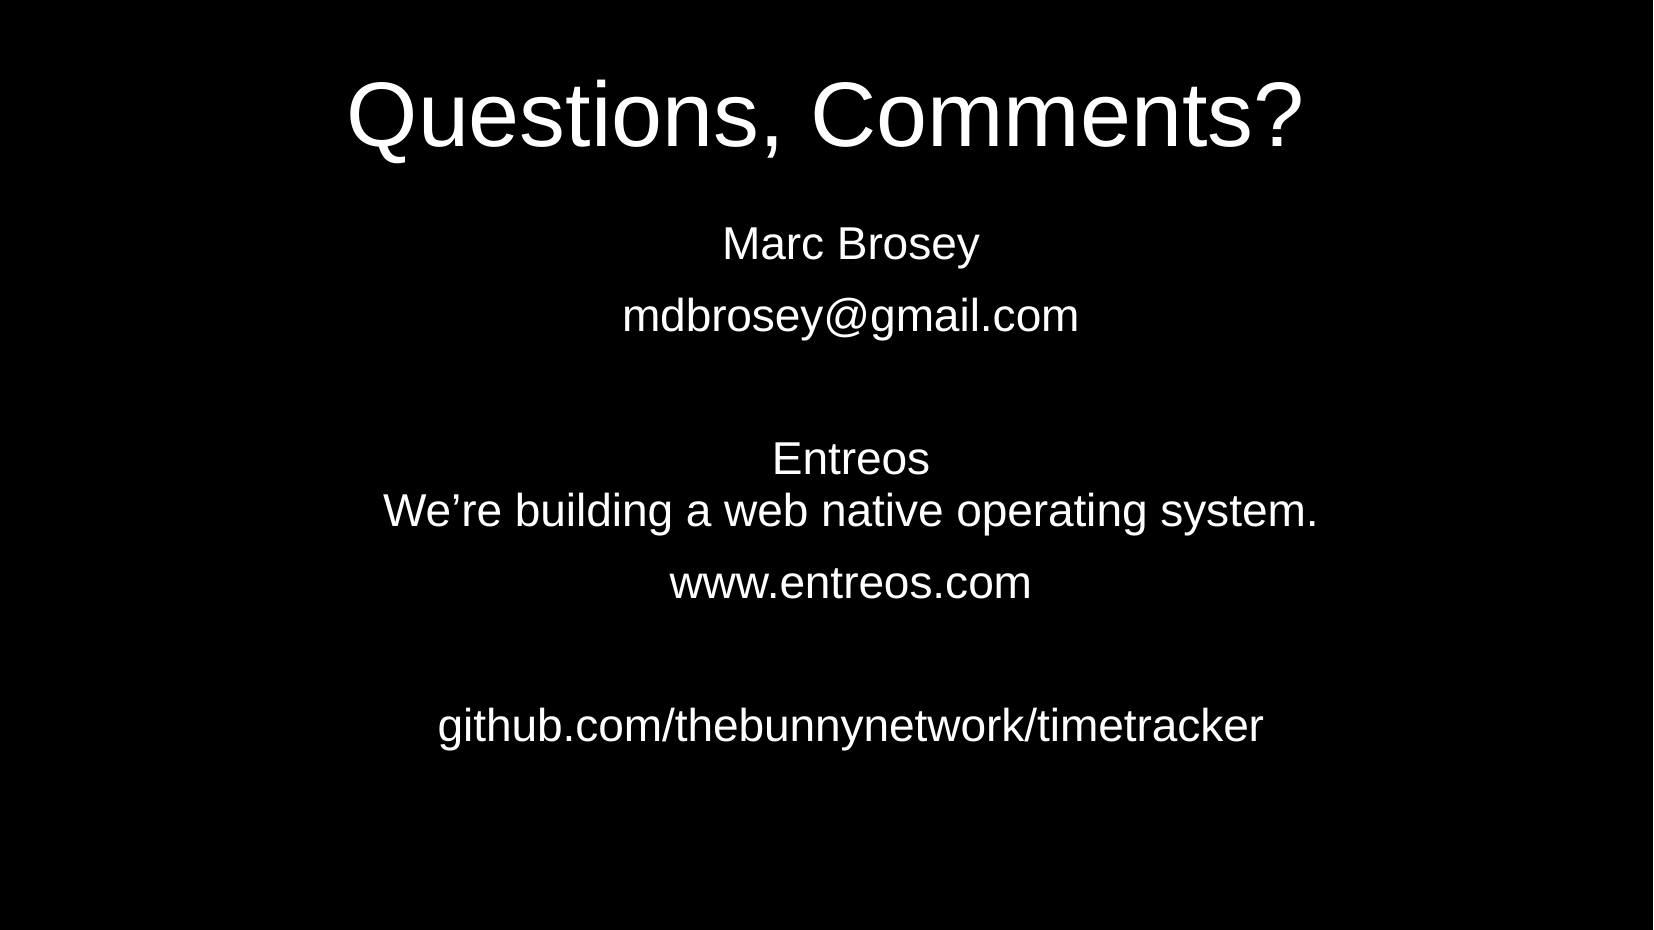

# Questions, Comments?
Marc Brosey
mdbrosey@gmail.com
Entreos
We’re building a web native operating system.
www.entreos.com
github.com/thebunnynetwork/timetracker